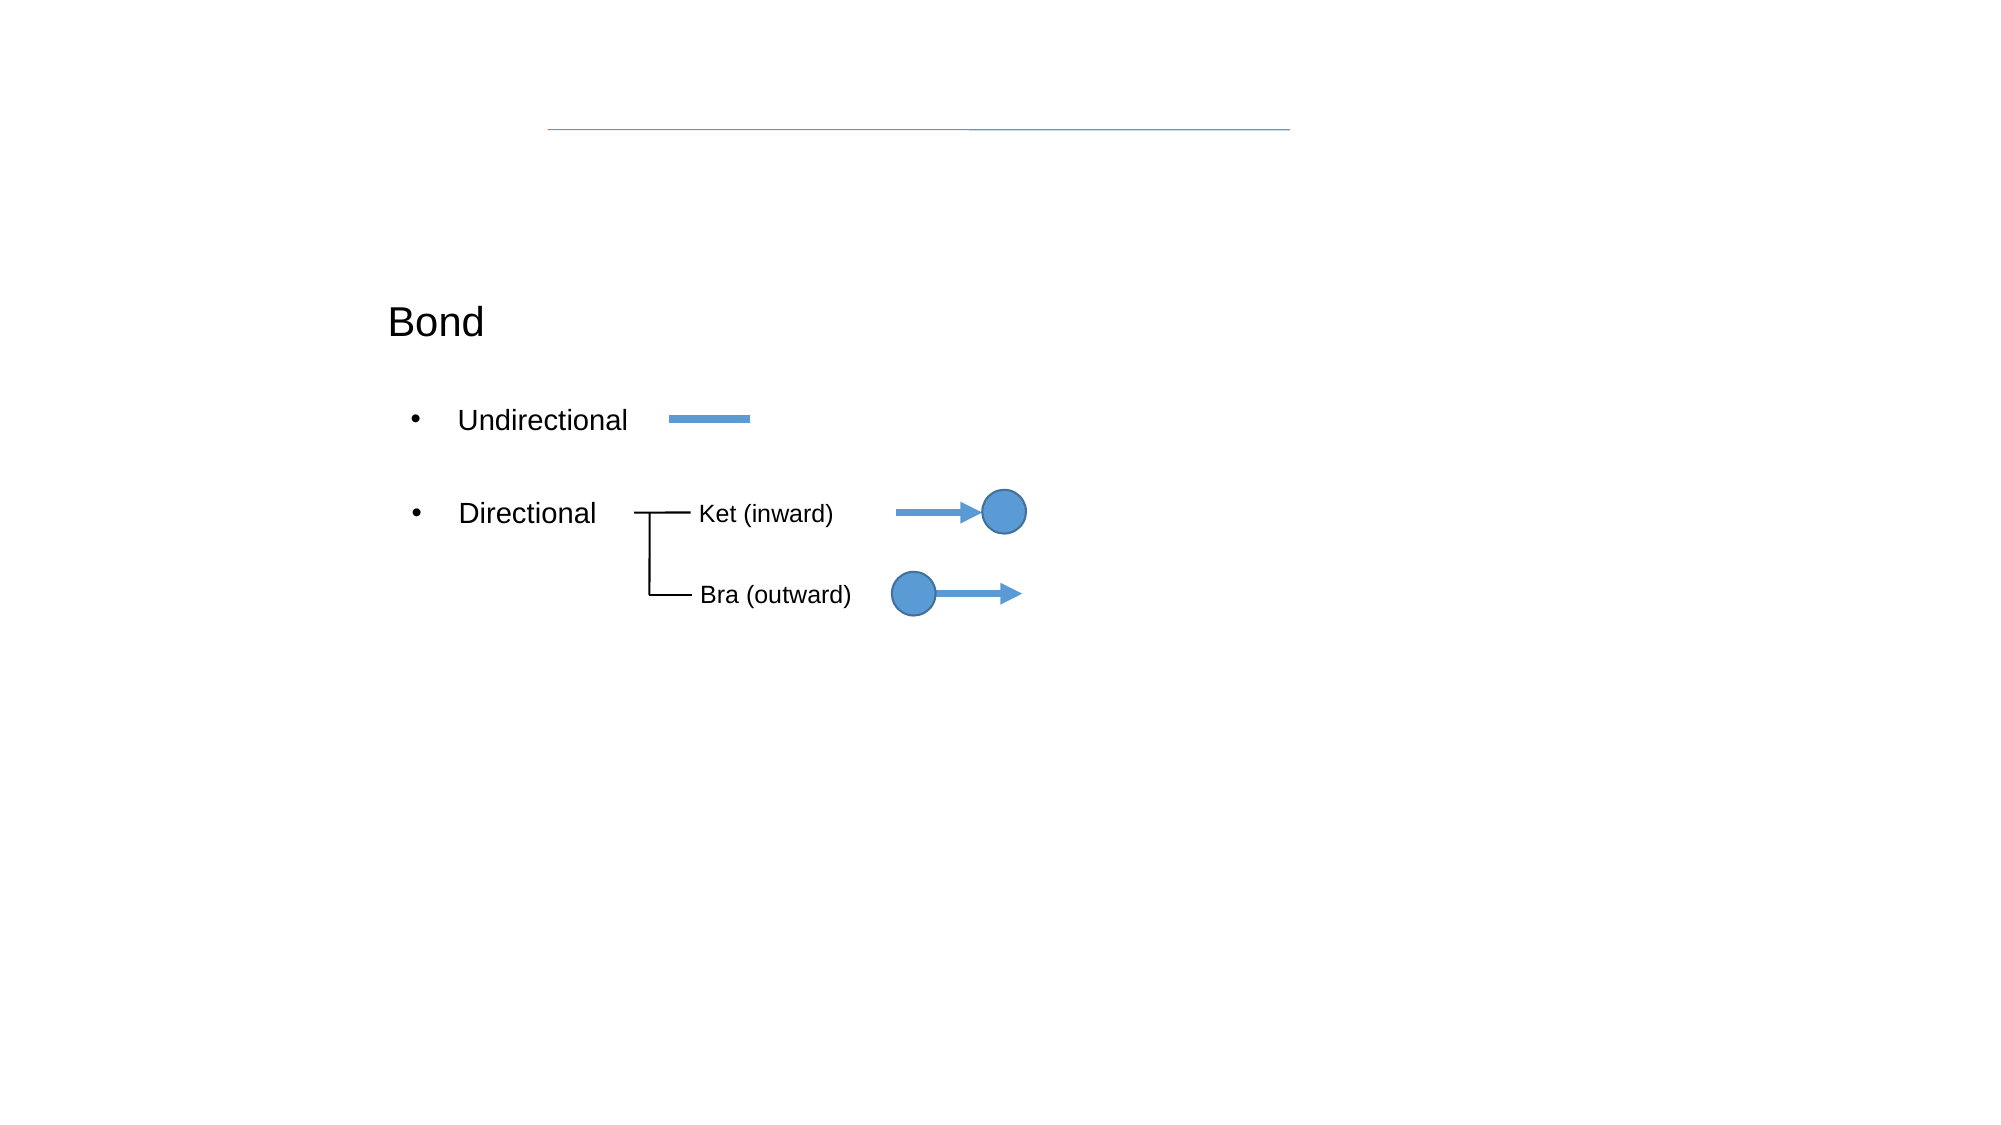

Bond
Undirectional
Directional
Ket (inward)
Bra (outward)